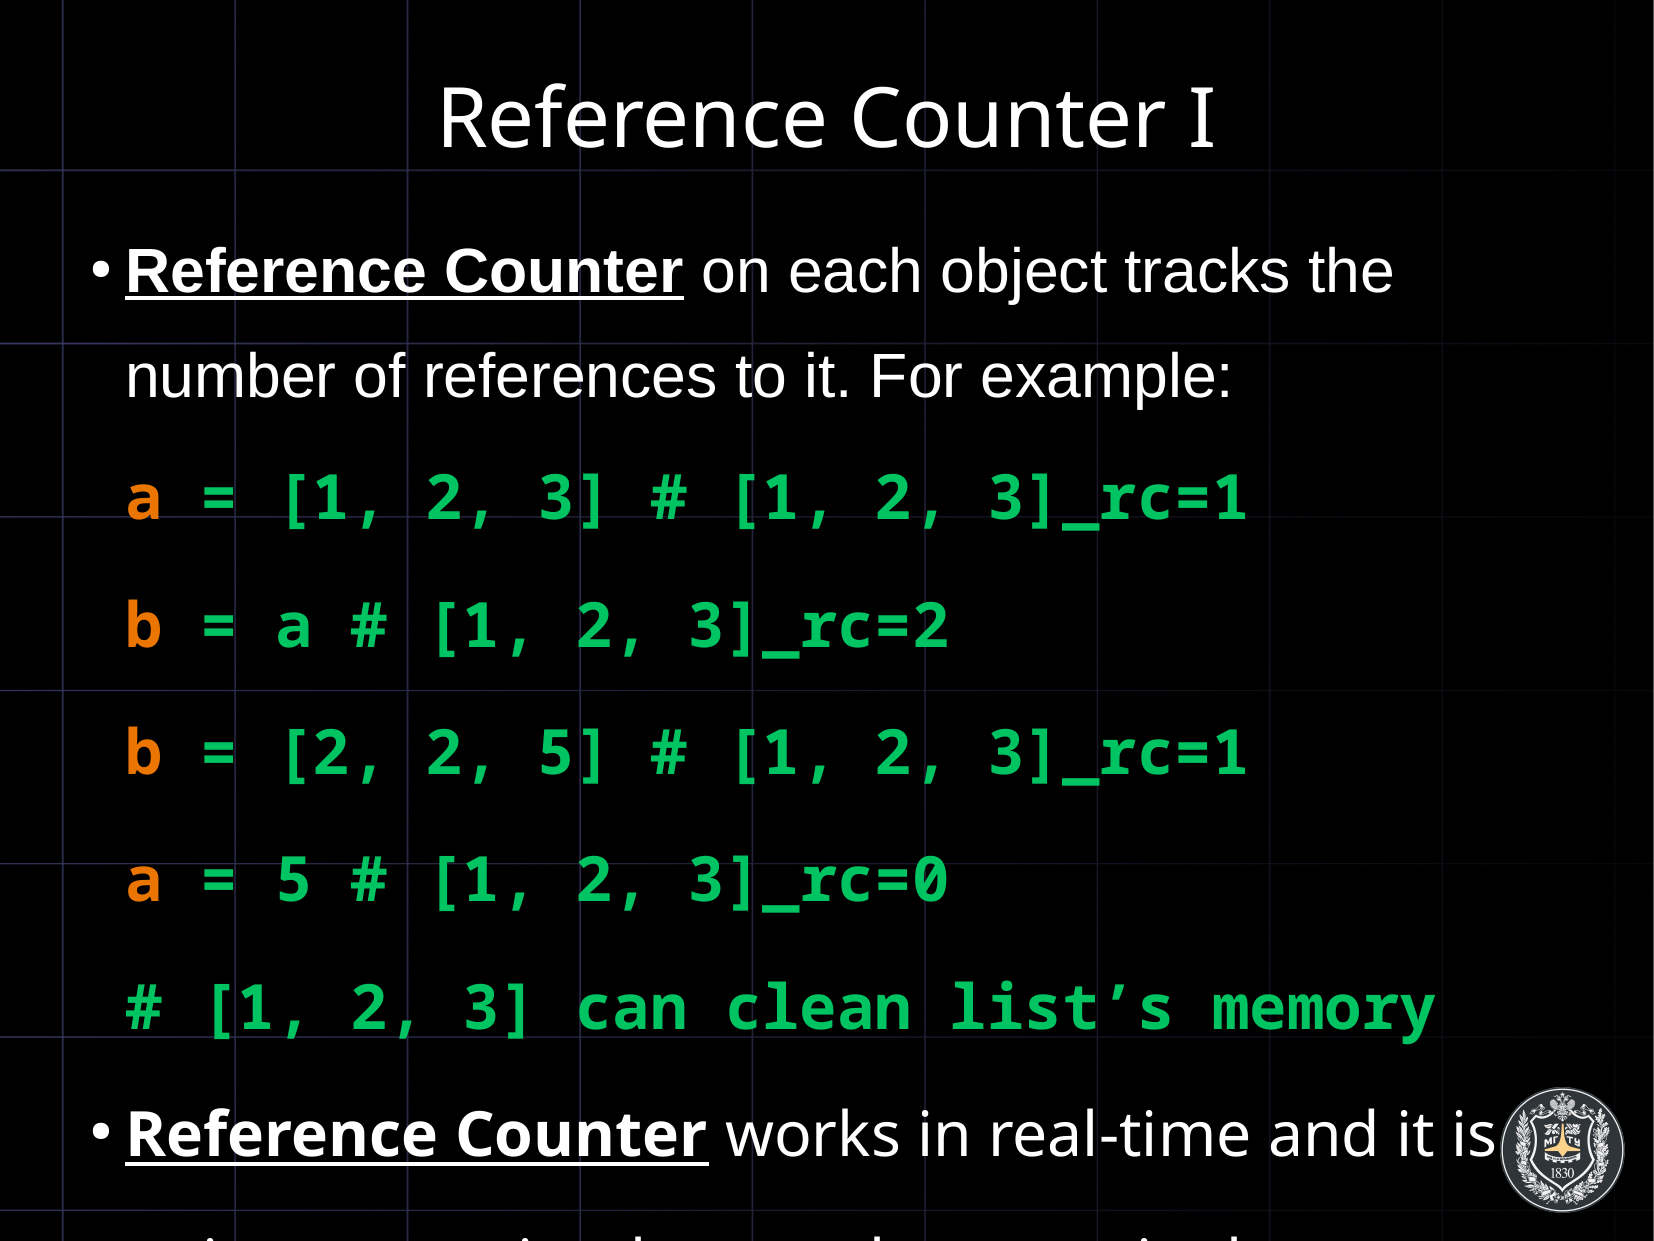

# Reference Counter I
Reference Counter on each object tracks the number of references to it. For example:
a = [1, 2, 3] # [1, 2, 3]_rc=1
b = a # [1, 2, 3]_rc=2
b = [2, 2, 5] # [1, 2, 3]_rc=1
a = 5 # [1, 2, 3]_rc=0
# [1, 2, 3] can clean list’s memory
Reference Counter works in real-time and it is quite easy to implement, however it always steals time from your runtime.